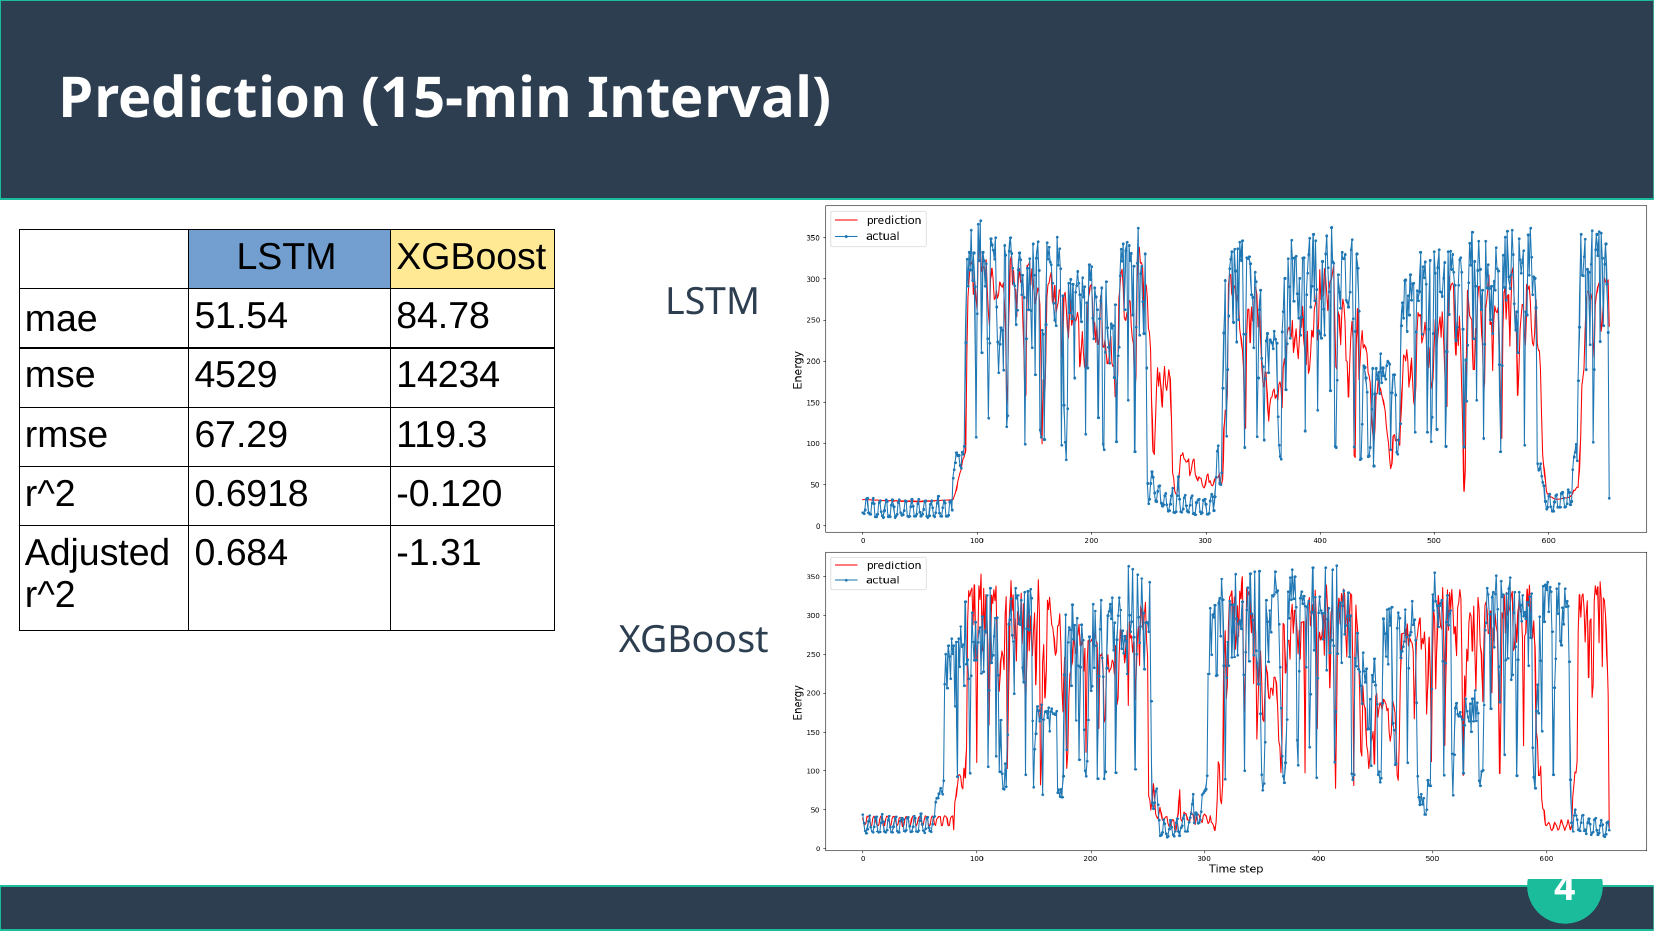

# Prediction (15-min Interval)
| | LSTM | XGBoost |
| --- | --- | --- |
| mae | 51.54 | 84.78 |
| mse | 4529 | 14234 |
| rmse | 67.29 | 119.3 |
| r^2 | 0.6918 | -0.120 |
| Adjusted r^2 | 0.684 | -1.31 |
LSTM
XGBoost
4